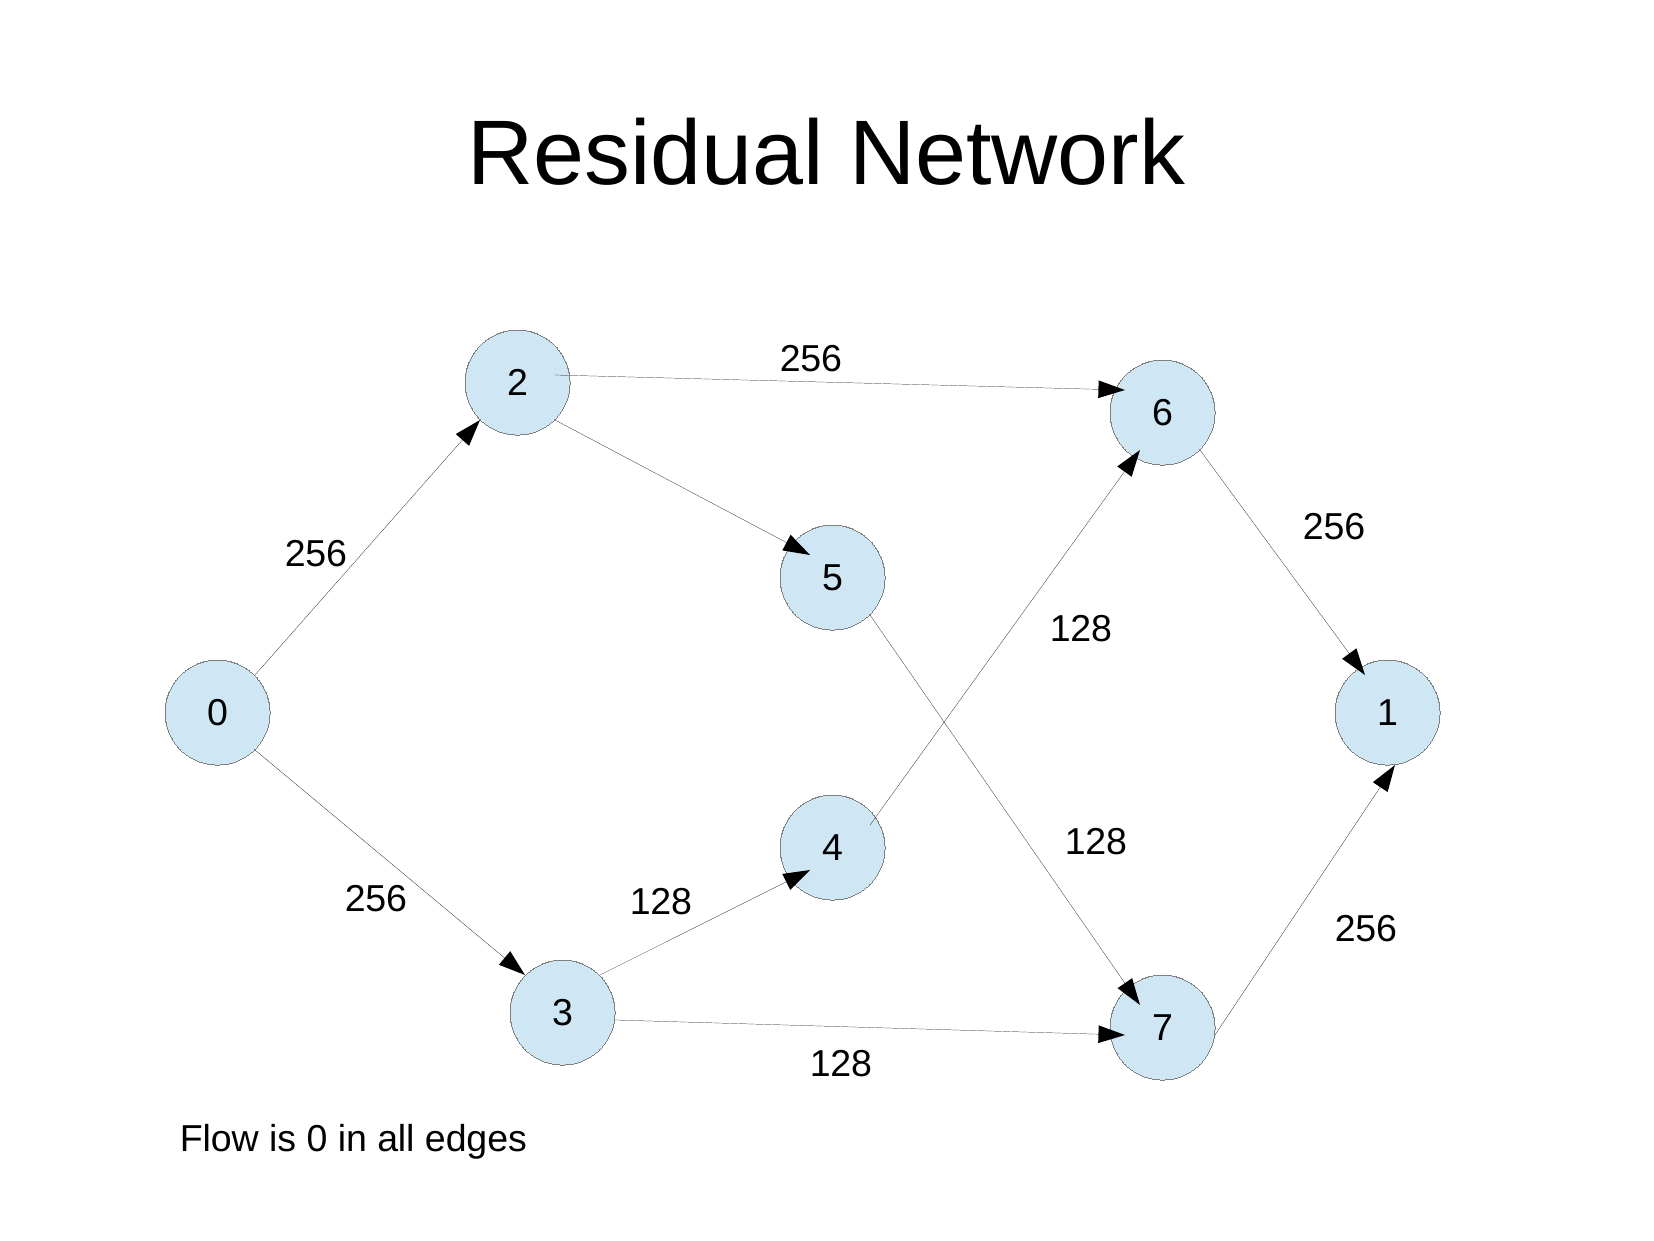

# Residual Network
2
256
6
256
256
5
128
0
1
4
128
256
128
256
3
7
128
Flow is 0 in all edges